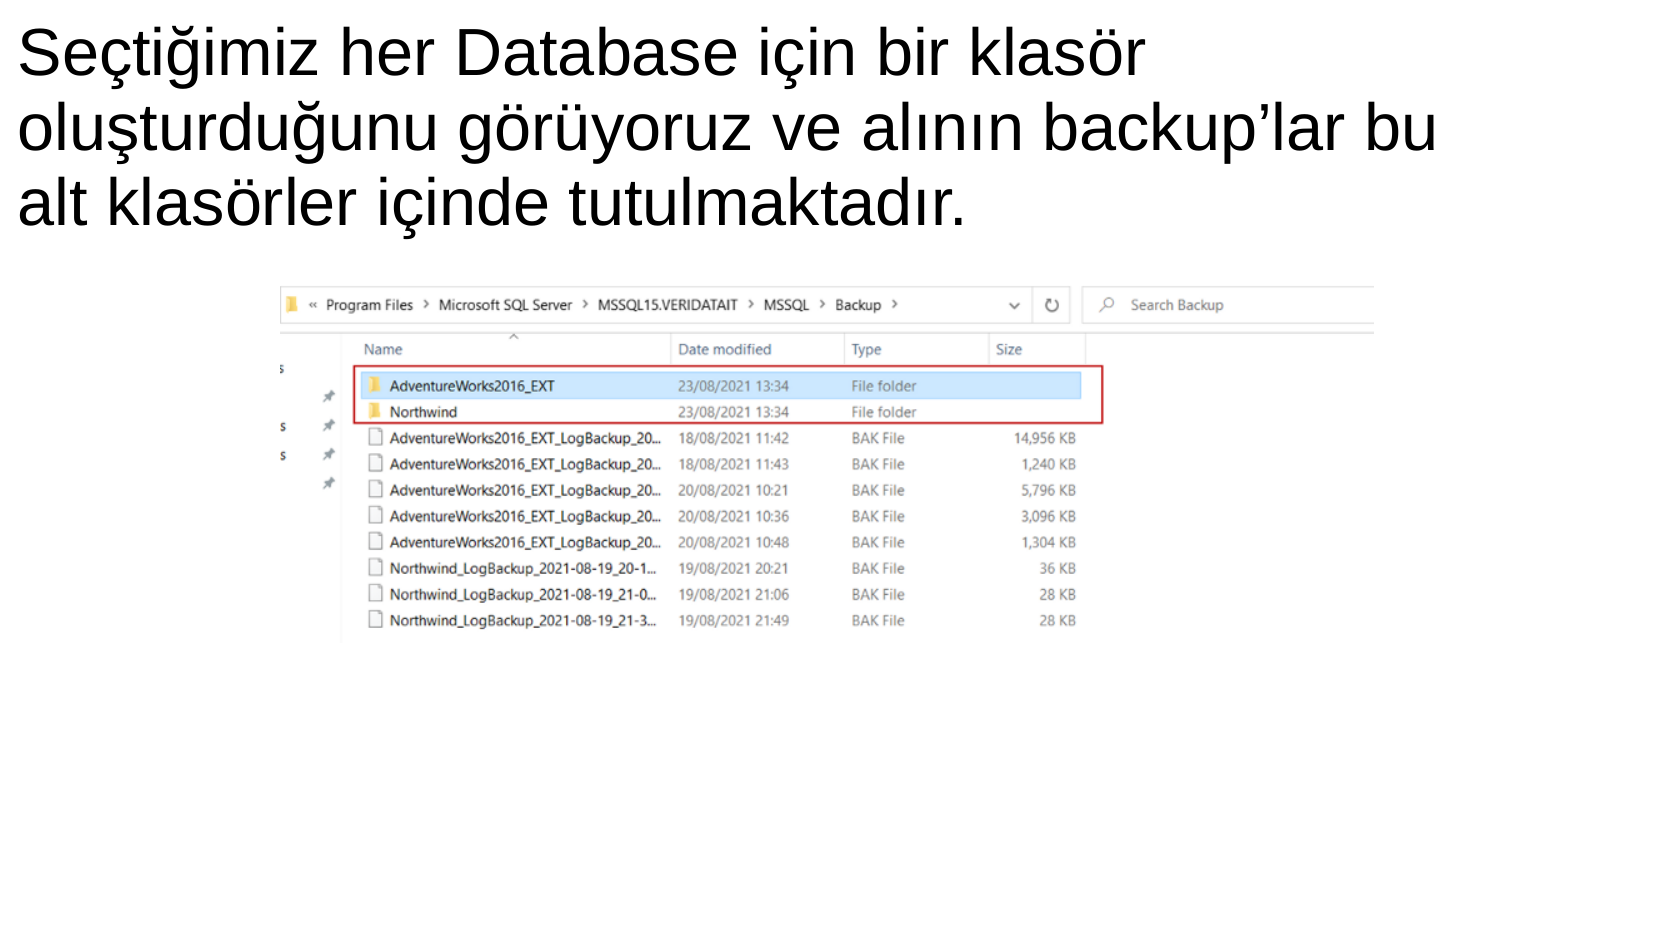

Seçtiğimiz her Database için bir klasör oluşturduğunu görüyoruz ve alının backup’lar bu alt klasörler içinde tutulmaktadır.
#